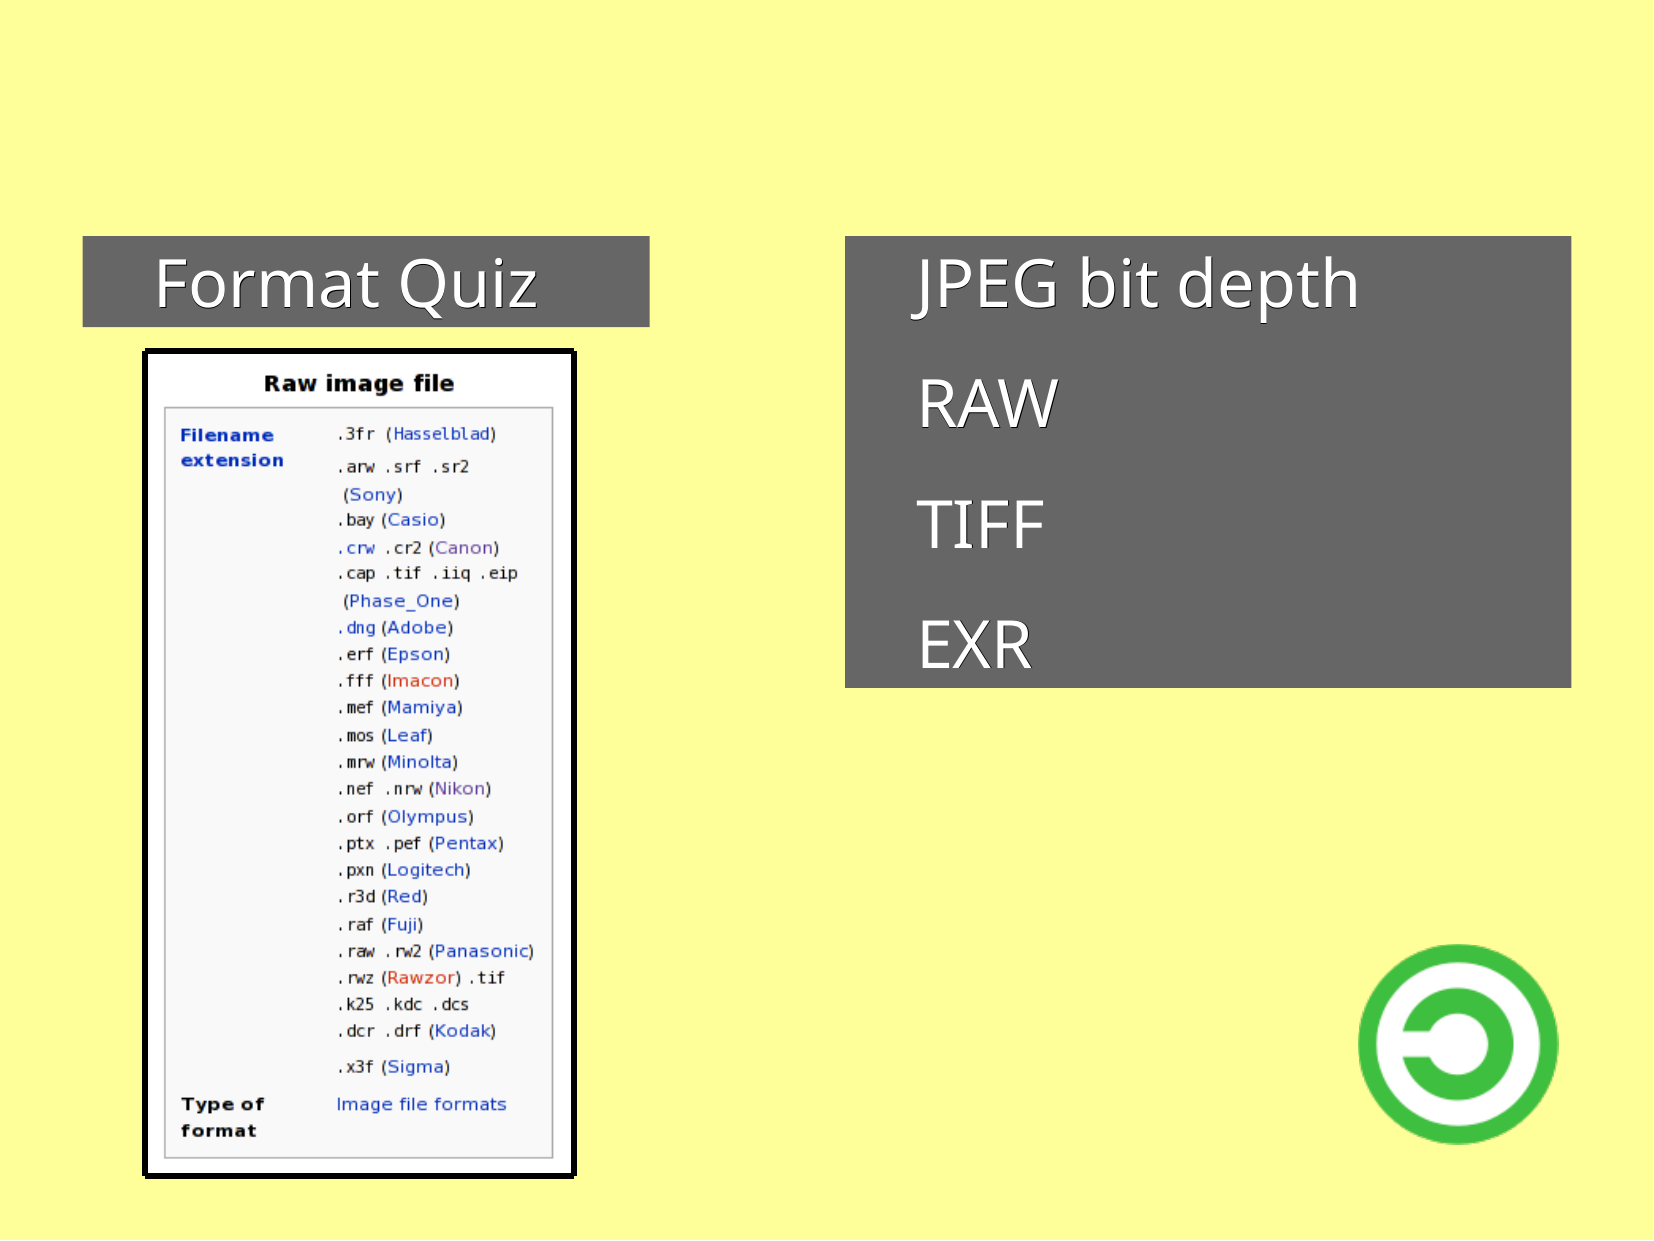

# Format Quiz
JPEG bit depth
RAW
TIFF
EXR